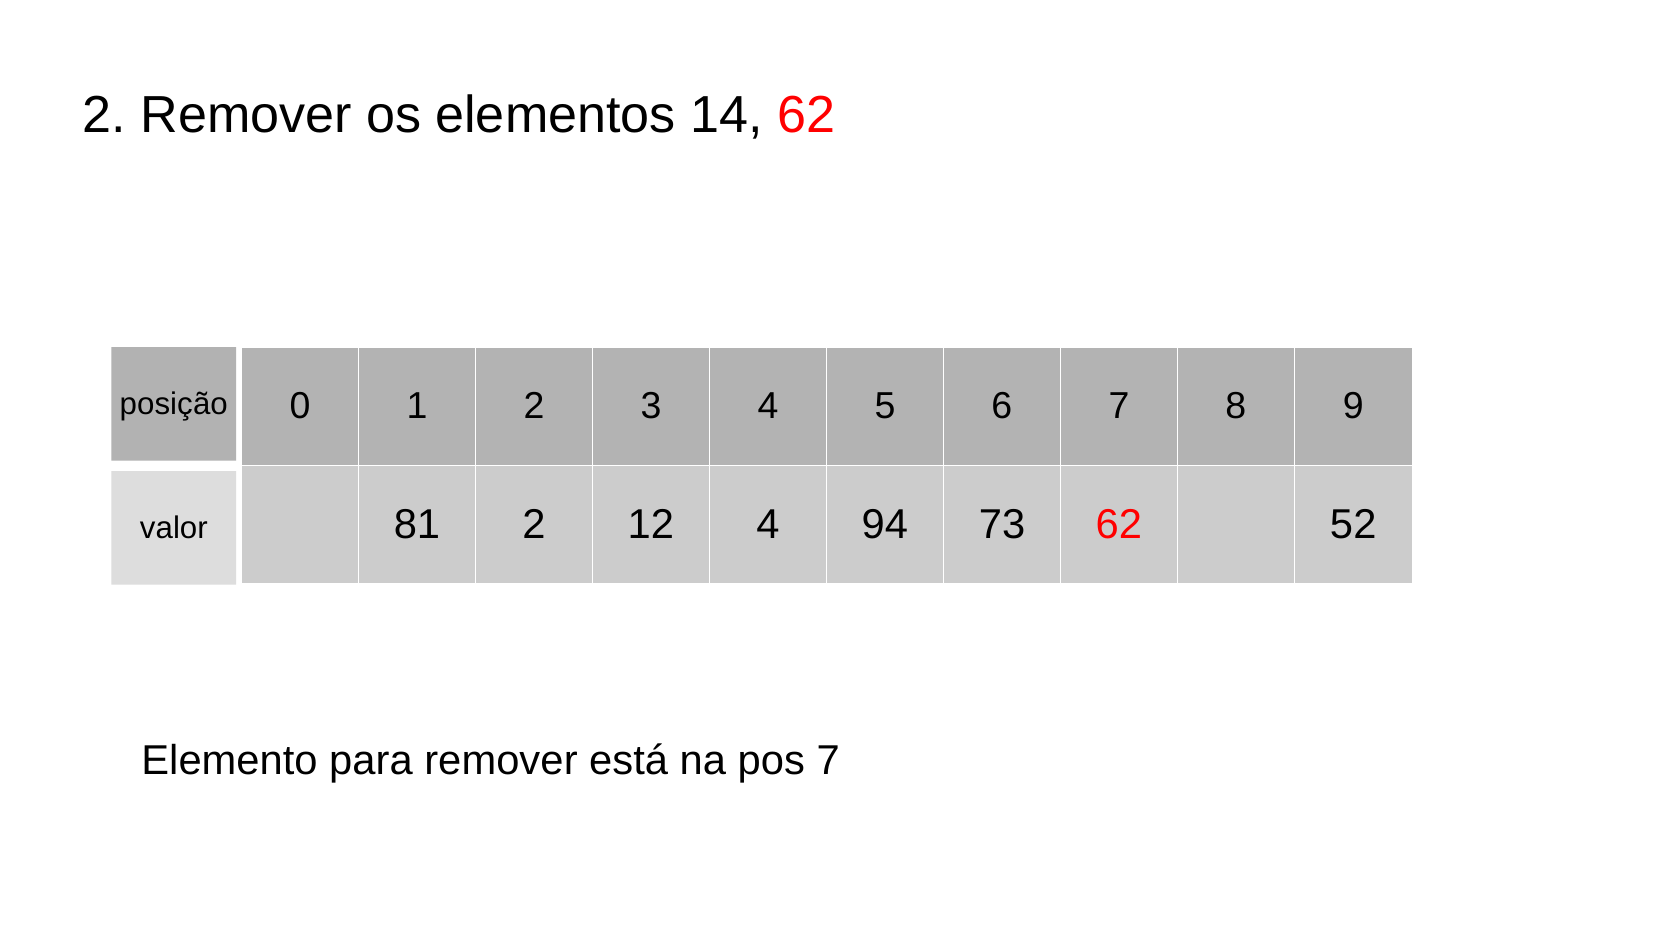

# 2. Remover os elementos 14, 62
posição
| 0 | 1 | 2 | 3 | 4 | 5 | 6 | 7 | 8 | 9 |
| --- | --- | --- | --- | --- | --- | --- | --- | --- | --- |
| | 81 | 2 | 12 | 4 | 94 | 73 | 62 | | 52 |
valor
Elemento para remover está na pos 7